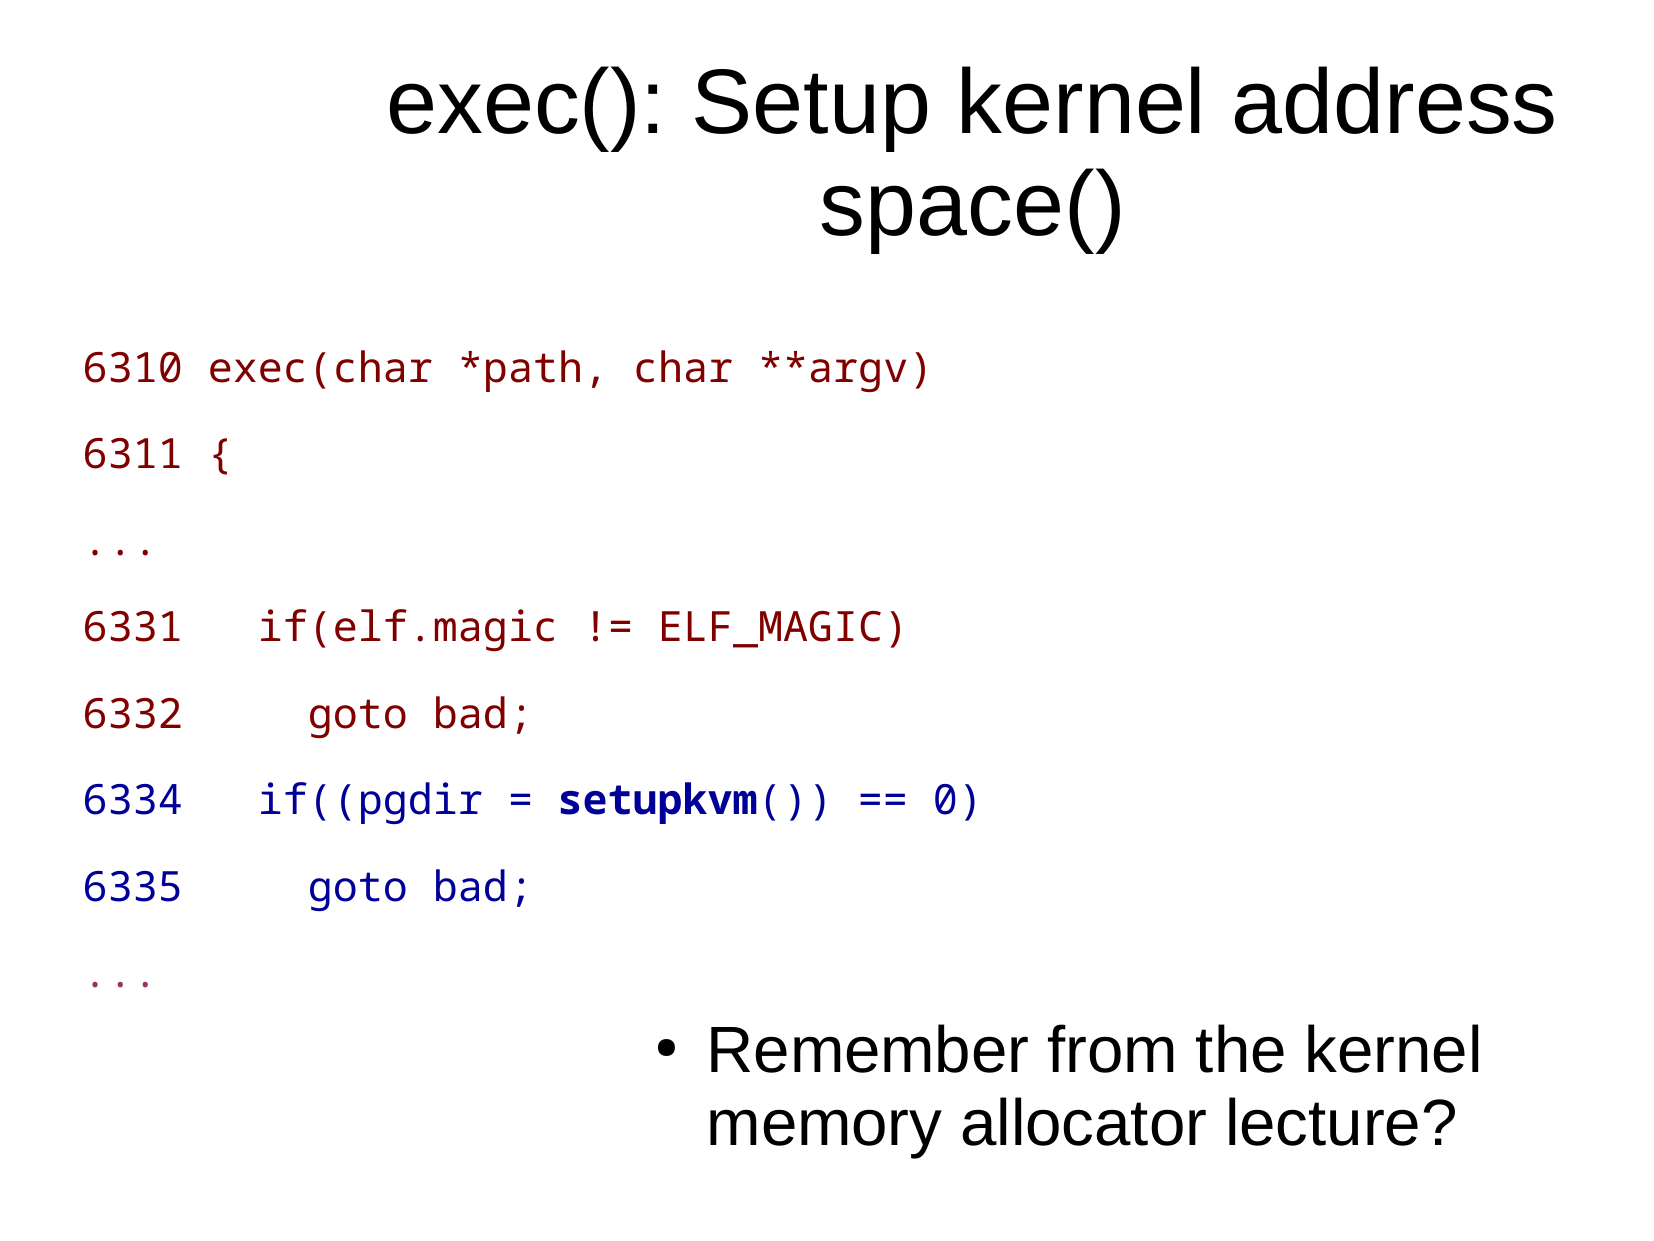

exec(): Setup kernel address space()
# 6310 exec(char *path, char **argv)
6311 {
...
6331 if(elf.magic != ELF_MAGIC)
6332 goto bad;
6334 if((pgdir = setupkvm()) == 0)
6335 goto bad;
...
Remember from the kernel memory allocator lecture?